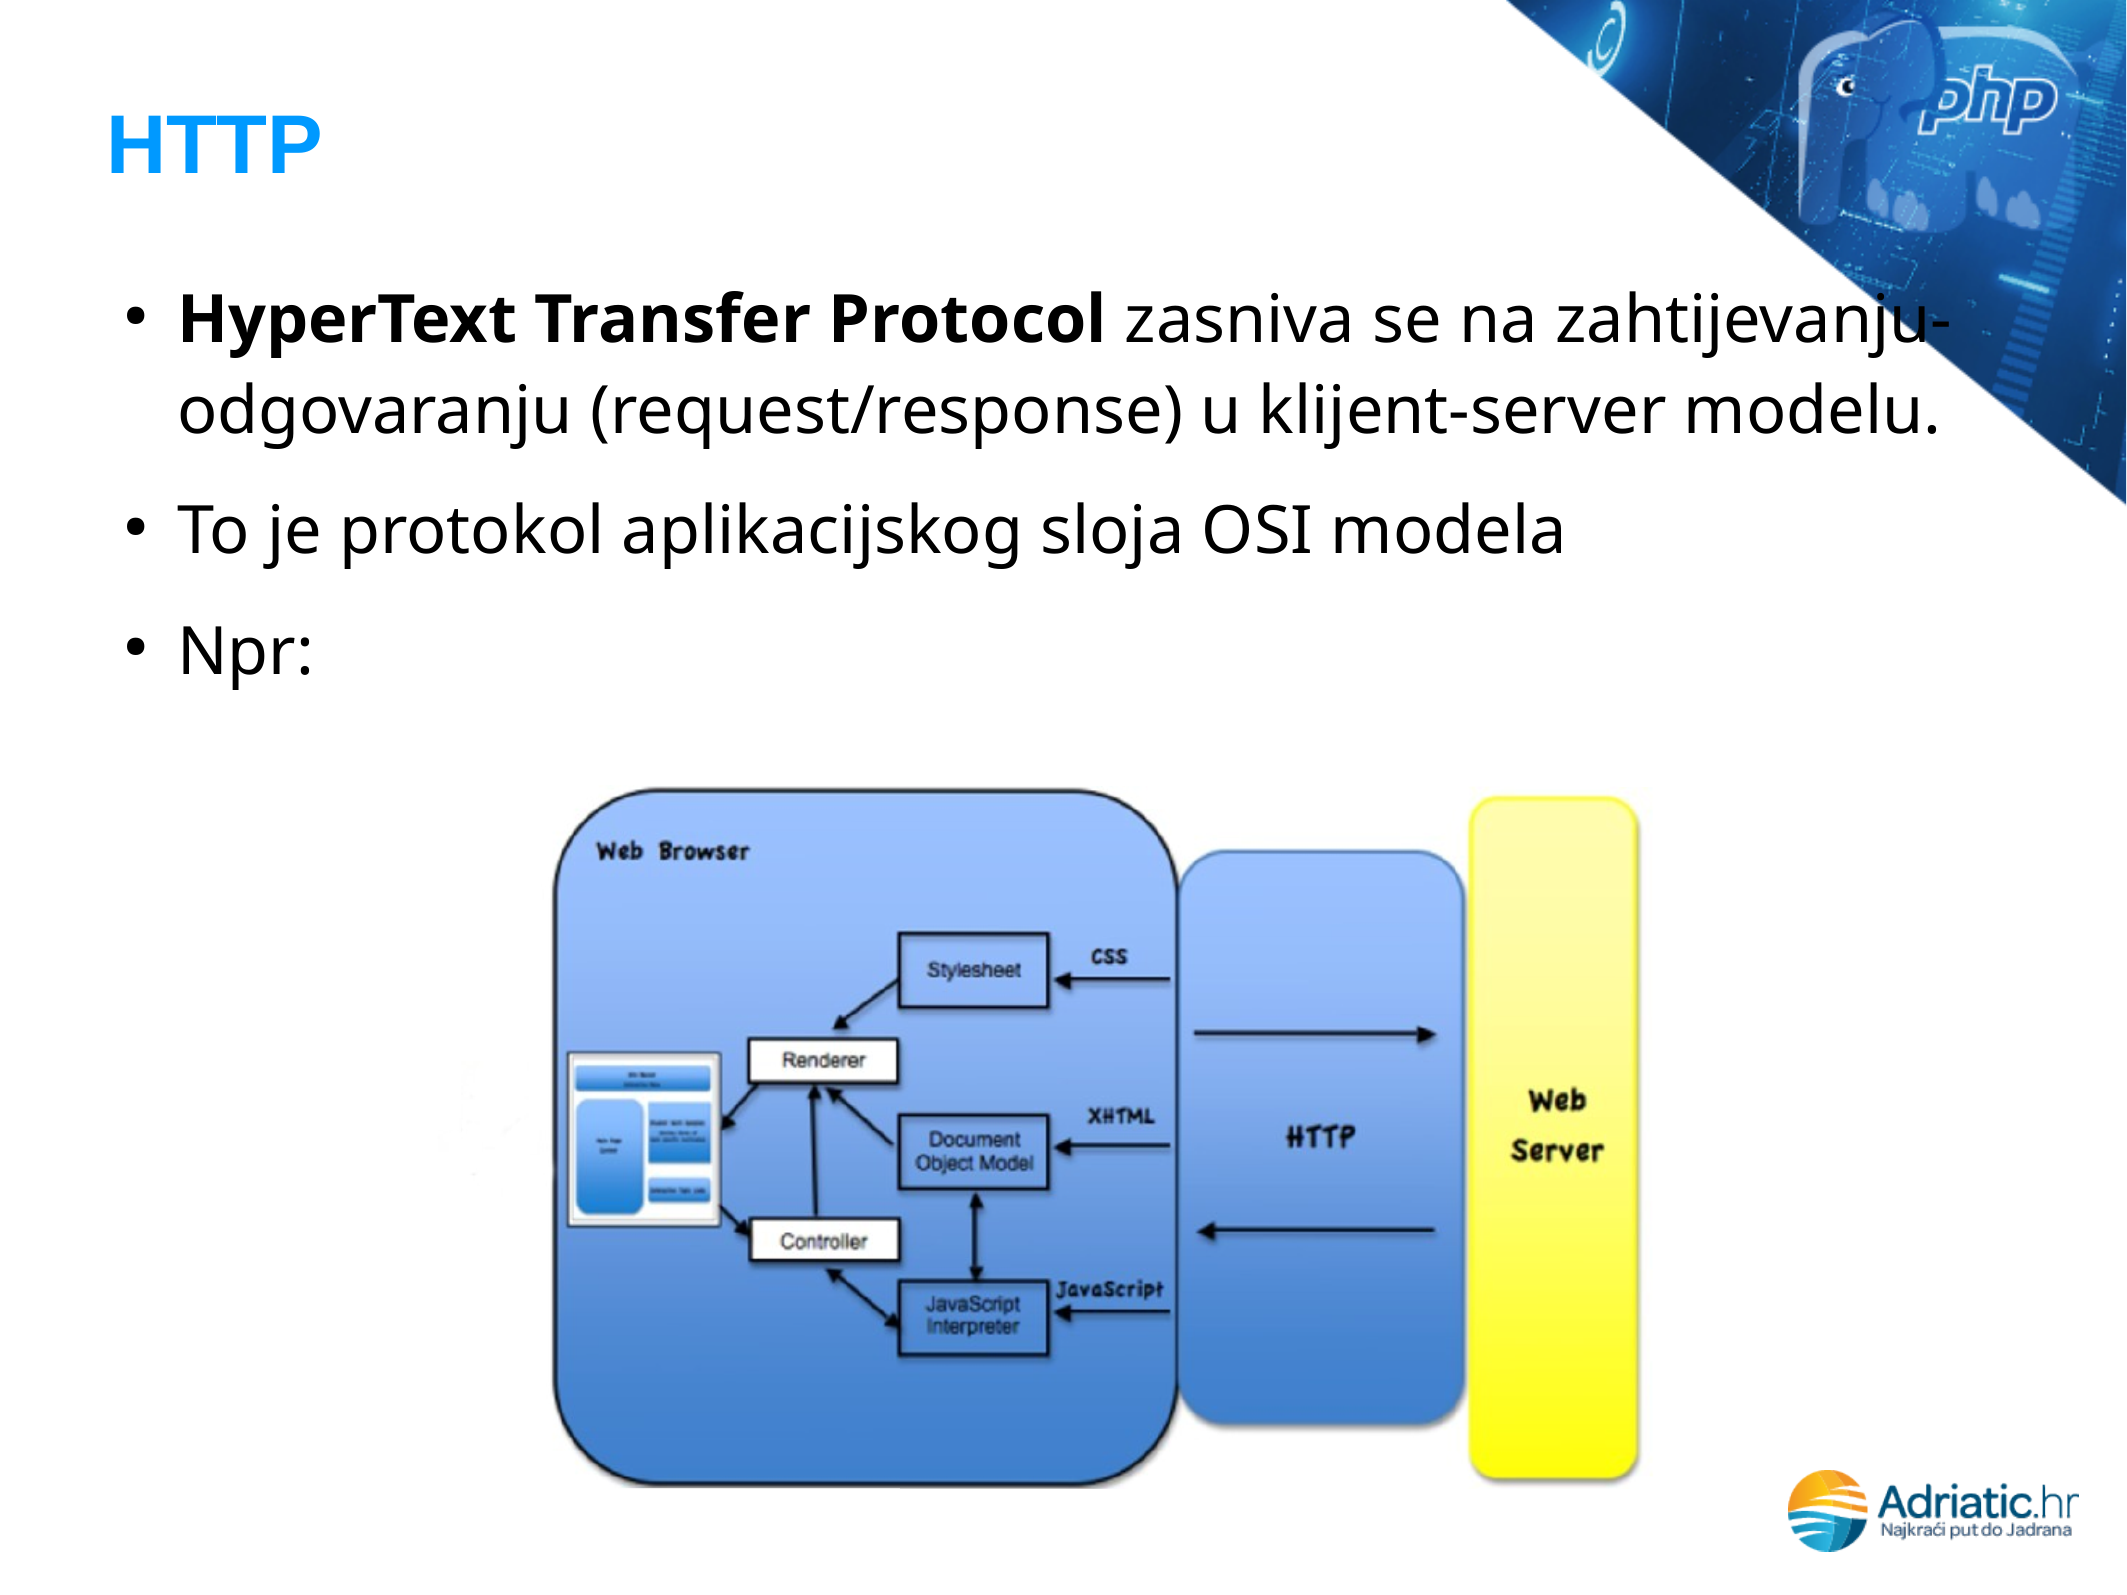

# HTTP
HyperText Transfer Protocol zasniva se na zahtijevanju-odgovaranju (request/response) u klijent-server modelu.
To je protokol aplikacijskog sloja OSI modela
Npr: